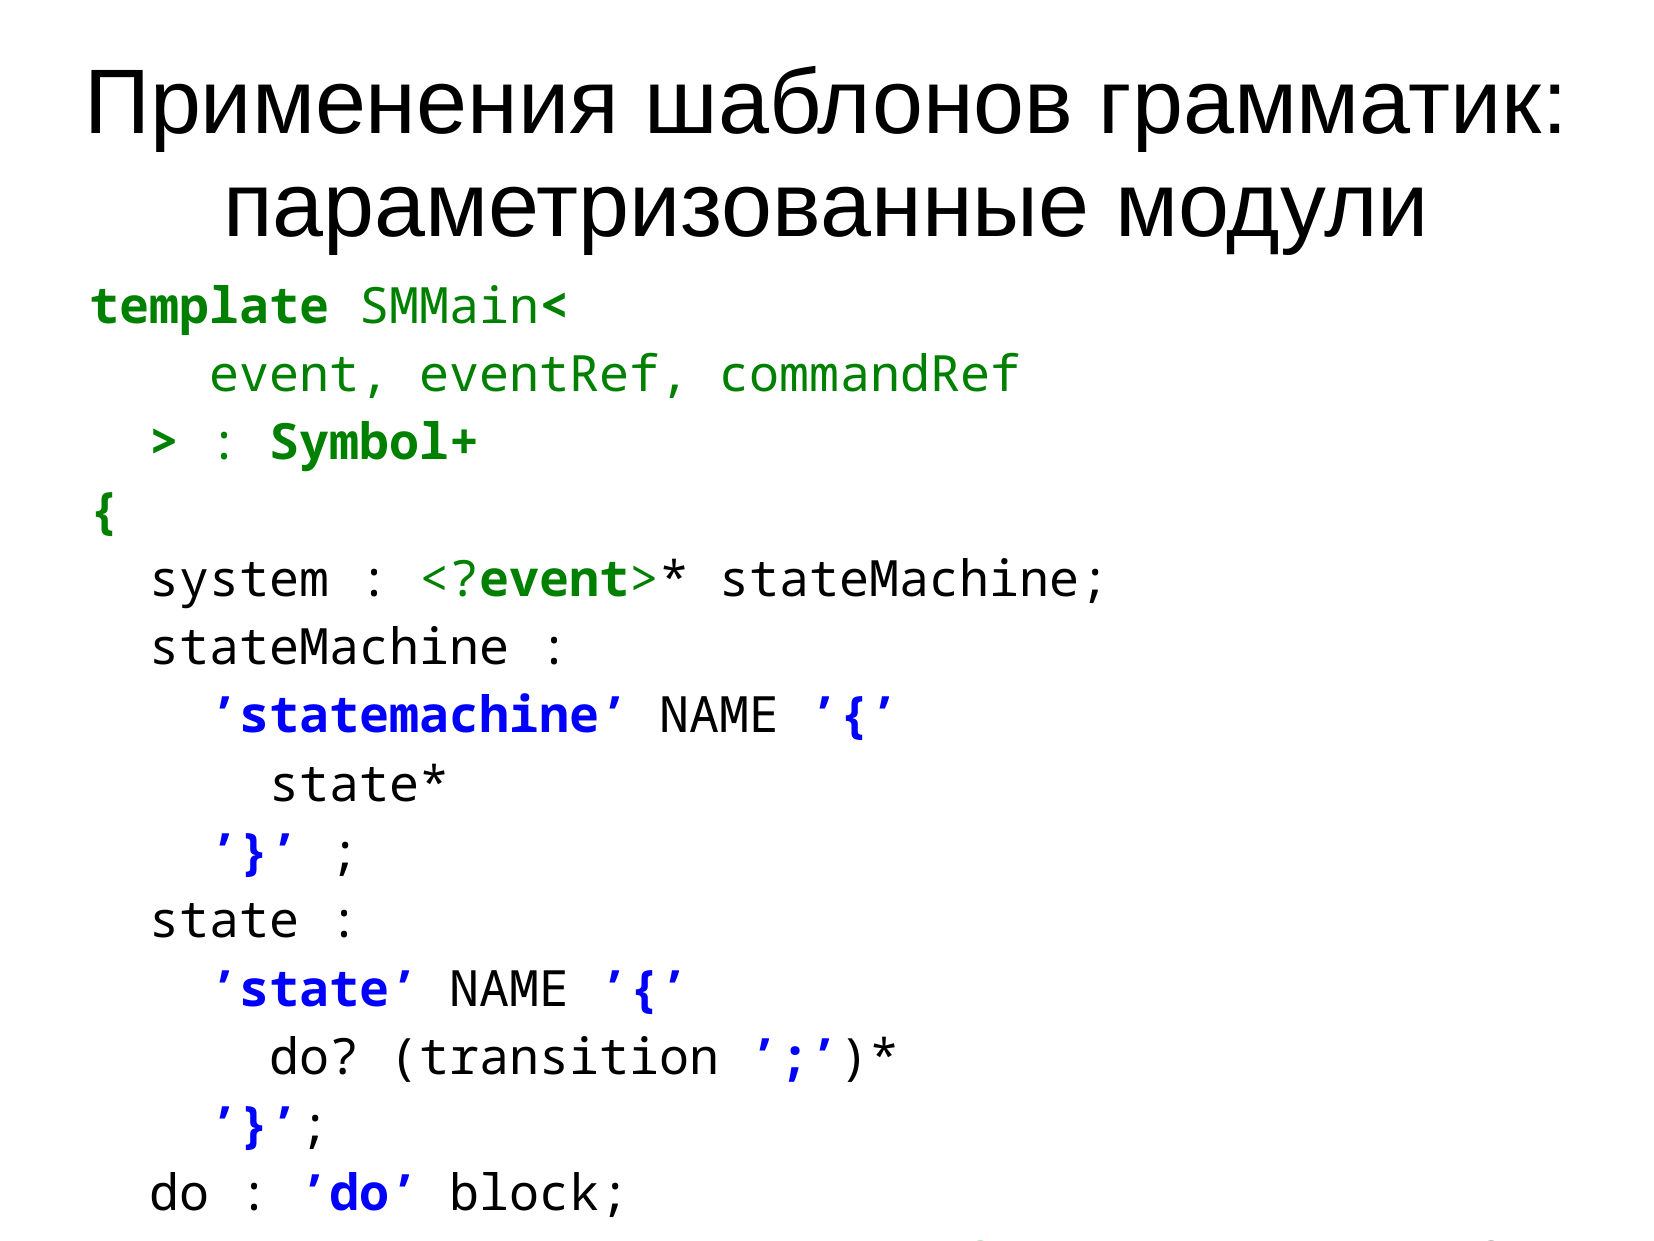

# Применения шаблонов грамматик: параметризованные модули
template SMMain<
 event, eventRef, commandRef
 > : Symbol+
{
 system : <?event>* stateMachine;
 stateMachine :
 ’statemachine’ NAME ’{’
 state*
 ’}’ ;
 state :
 ’state’ NAME ’{’
 do? (transition ’;’)*
 ’}’;
 do : ’do’ block;
 transition : ’on’ <?eventRef> ’goto’ stateRef;
 stateRef : NAME;
 block : ’{’ (<?commandRef> ’;’)* ’}’;
}